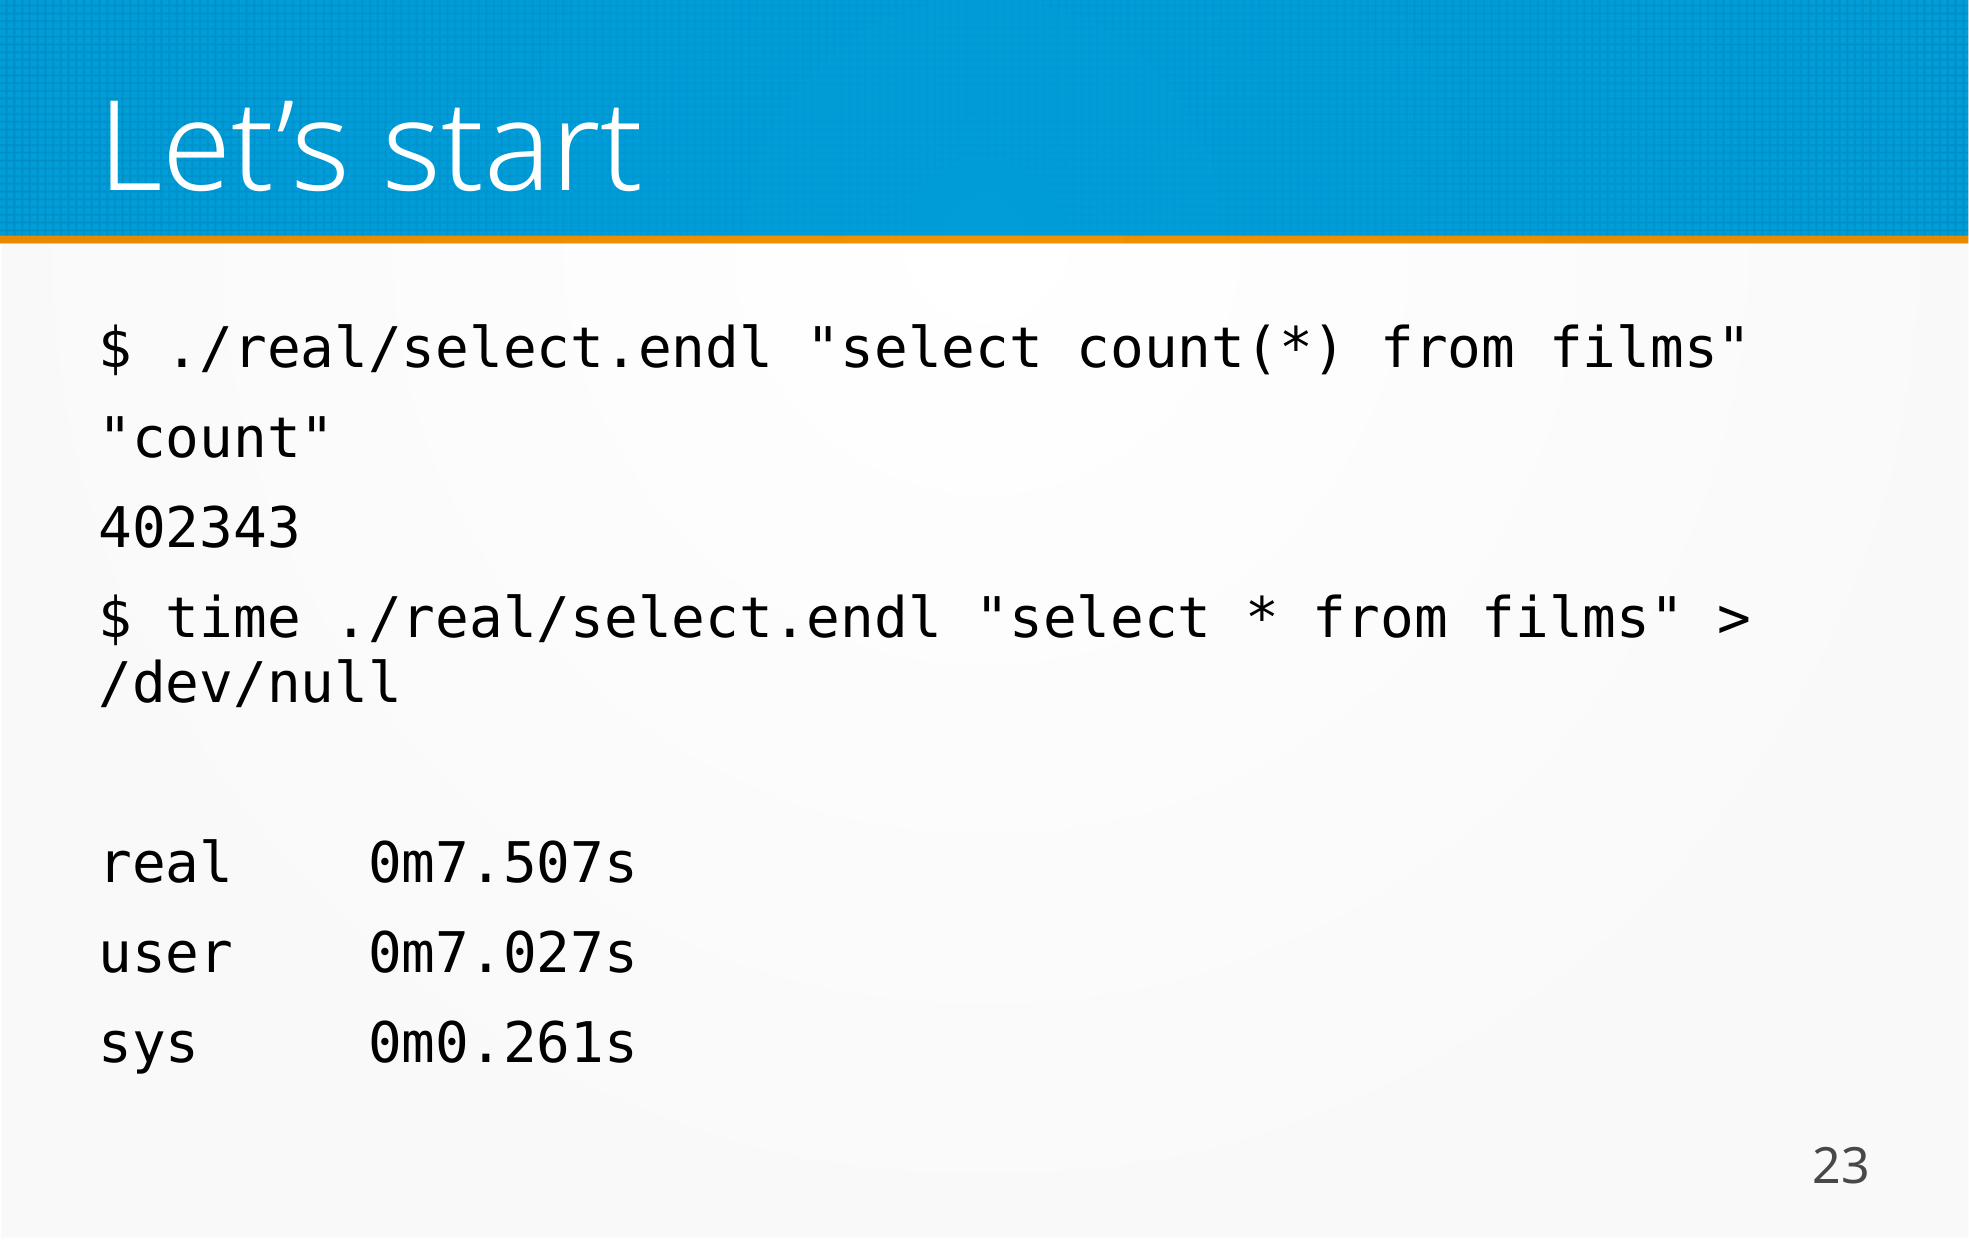

# Let’s start
$ ./real/select.endl "select count(*) from films"
"count"
402343
$ time ./real/select.endl "select * from films" > /dev/null
real 0m7.507s
user 0m7.027s
sys 0m0.261s
23